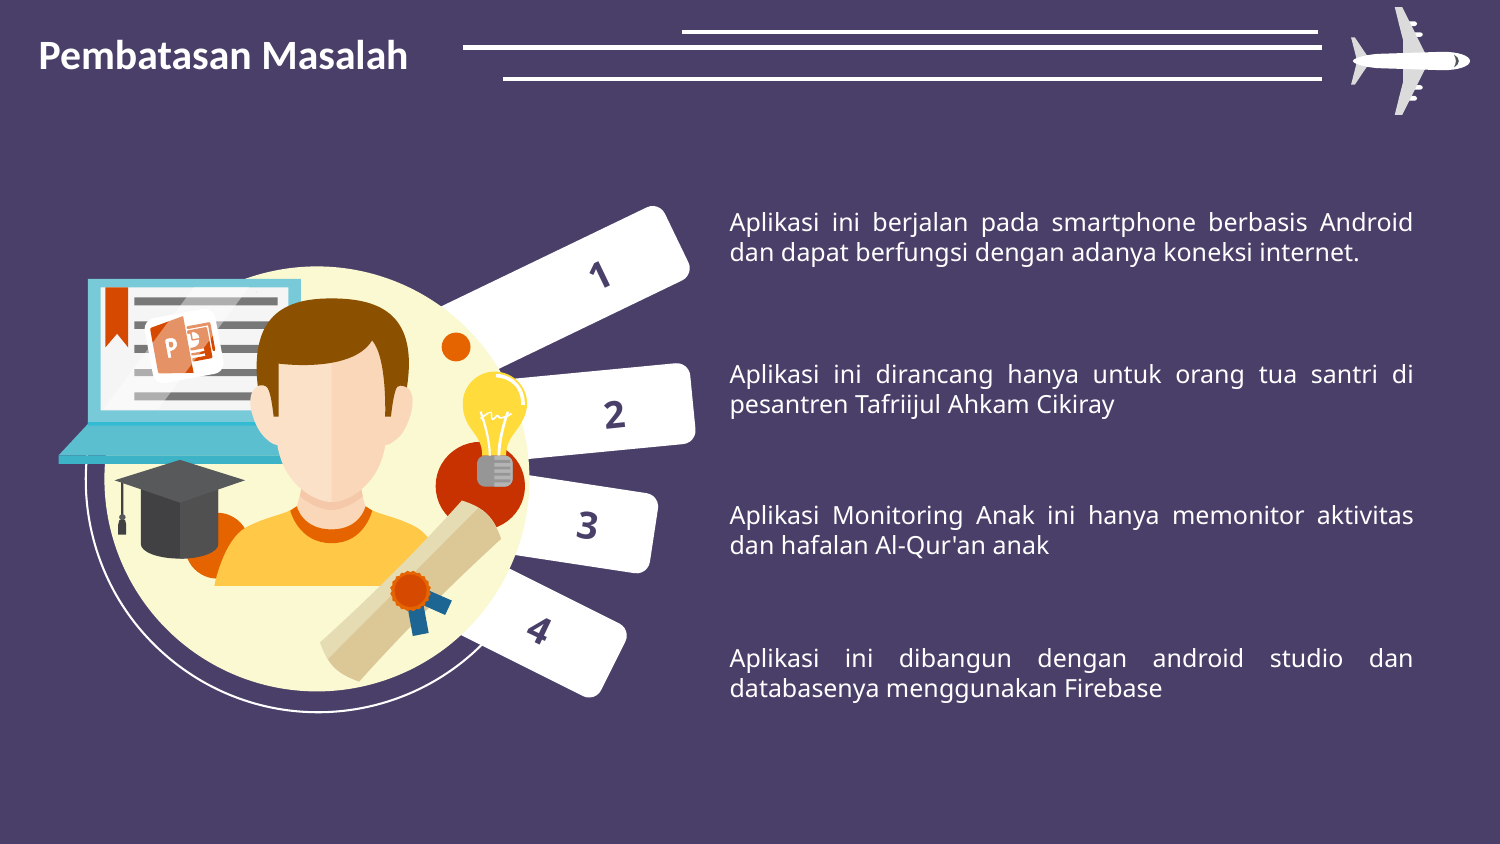

Pembatasan Masalah
Aplikasi ini berjalan pada smartphone berbasis Android dan dapat berfungsi dengan adanya koneksi internet.
1
Aplikasi ini dirancang hanya untuk orang tua santri di pesantren Tafriijul Ahkam Cikiray
2
3
Aplikasi Monitoring Anak ini hanya memonitor aktivitas dan hafalan Al-Qur'an anak
4
Aplikasi ini dibangun dengan android studio dan databasenya menggunakan Firebase